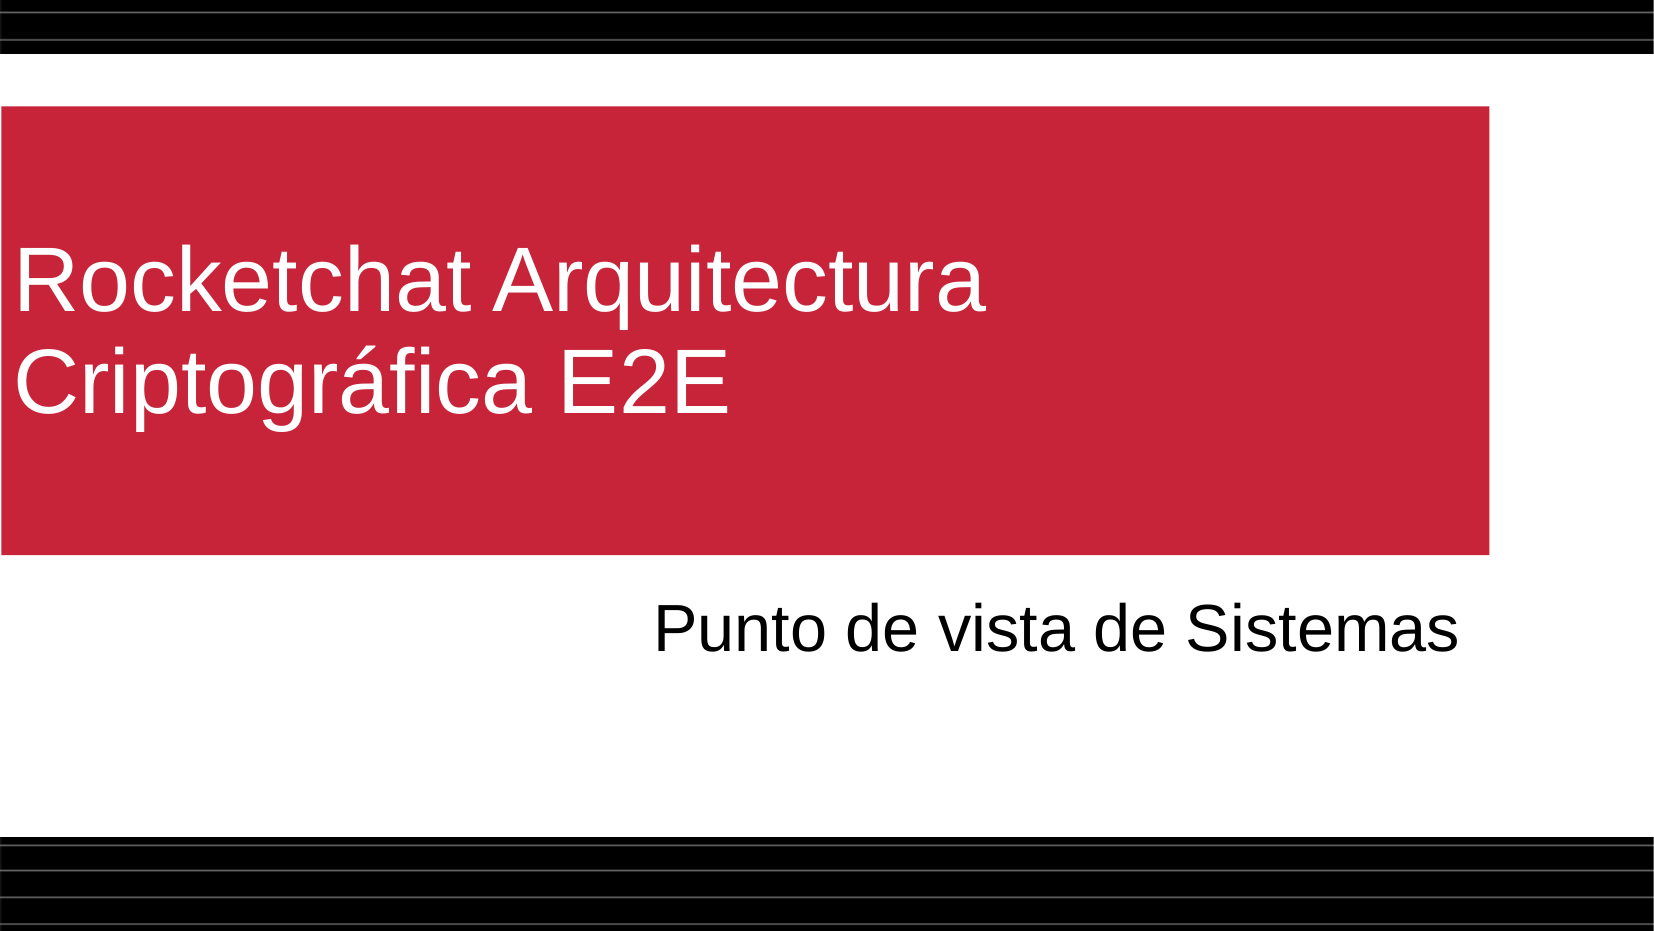

# Rocketchat Arquitectura Criptográfica E2E
Punto de vista de Sistemas